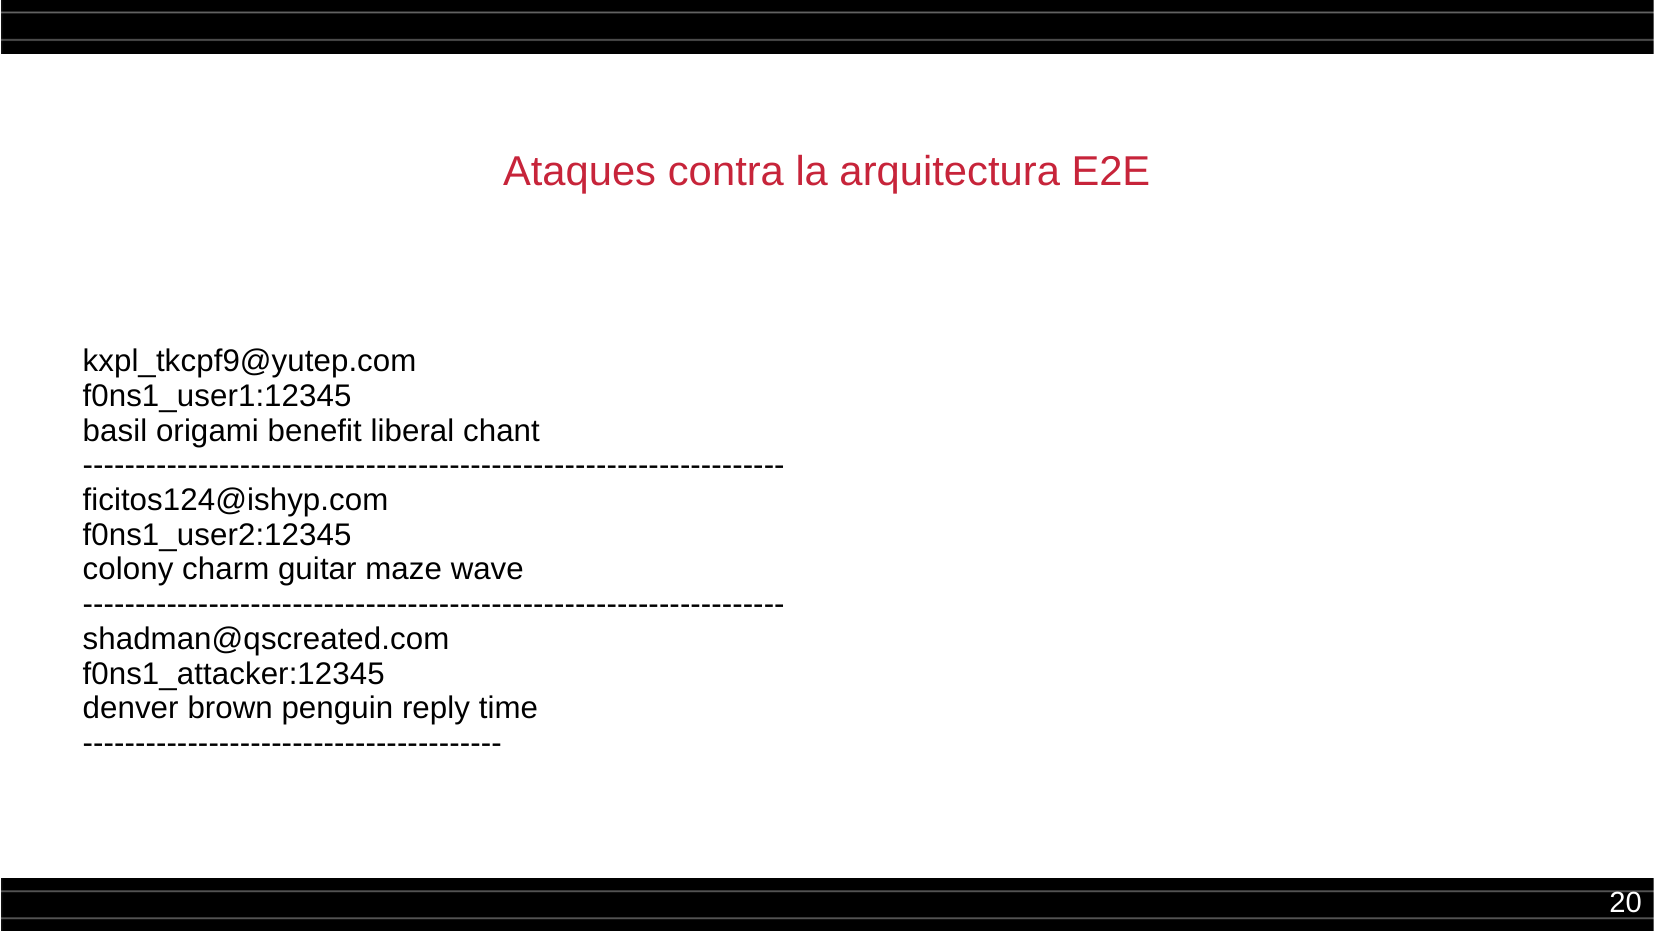

# Ataques contra la arquitectura E2E
kxpl_tkcpf9@yutep.com
f0ns1_user1:12345
basil origami benefit liberal chant
-------------------------------------------------------------------
ficitos124@ishyp.com
f0ns1_user2:12345
colony charm guitar maze wave
-------------------------------------------------------------------
shadman@qscreated.com
f0ns1_attacker:12345
denver brown penguin reply time
----------------------------------------